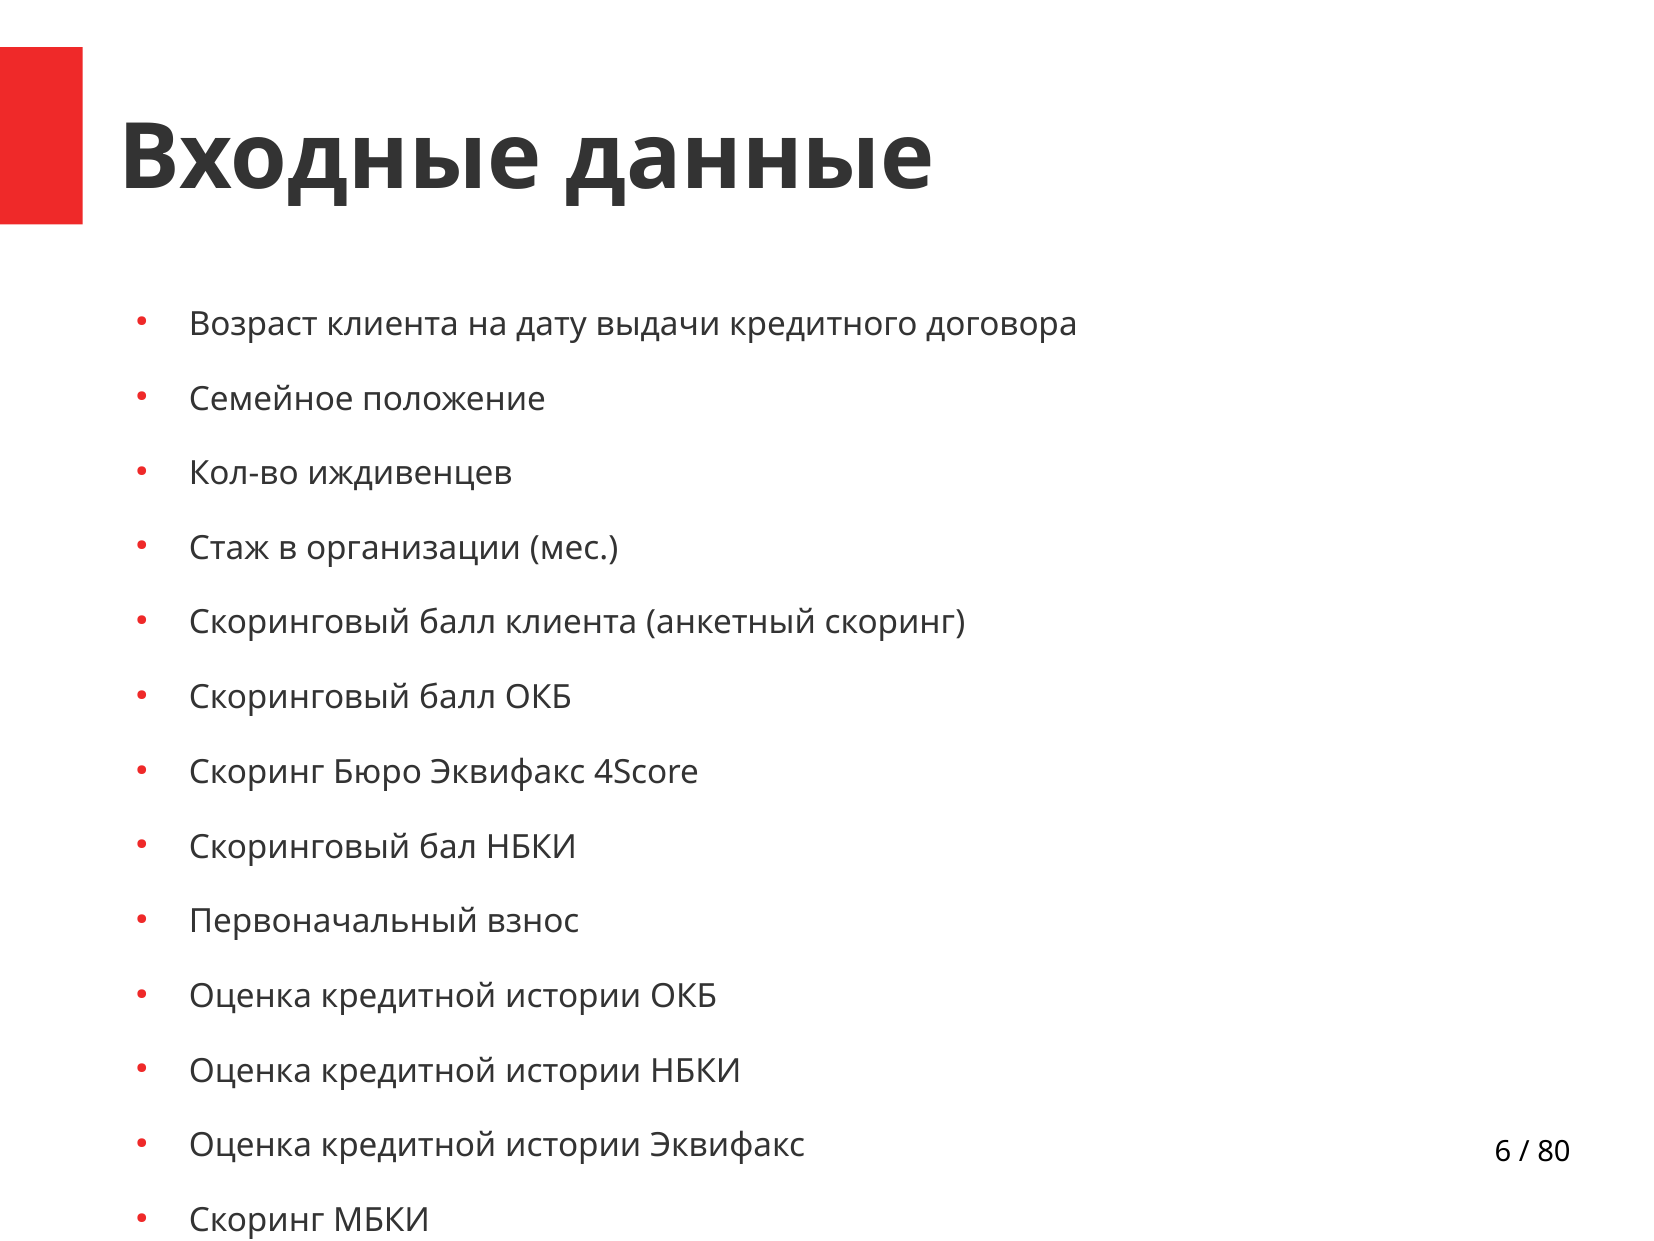

# Входные данные
Возраст клиента на дату выдачи кредитного договора
Семейное положение
Кол-во иждивенцев
Стаж в организации (мес.)
Скоринговый балл клиента (анкетный скоринг)
Скоринговый балл ОКБ
Скоринг Бюро Эквифакс 4Score
Скоринговый бал НБКИ
Первоначальный взнос
Оценка кредитной истории ОКБ
Оценка кредитной истории НБКИ
Оценка кредитной истории Эквифакс
Скоринг МБКИ
6